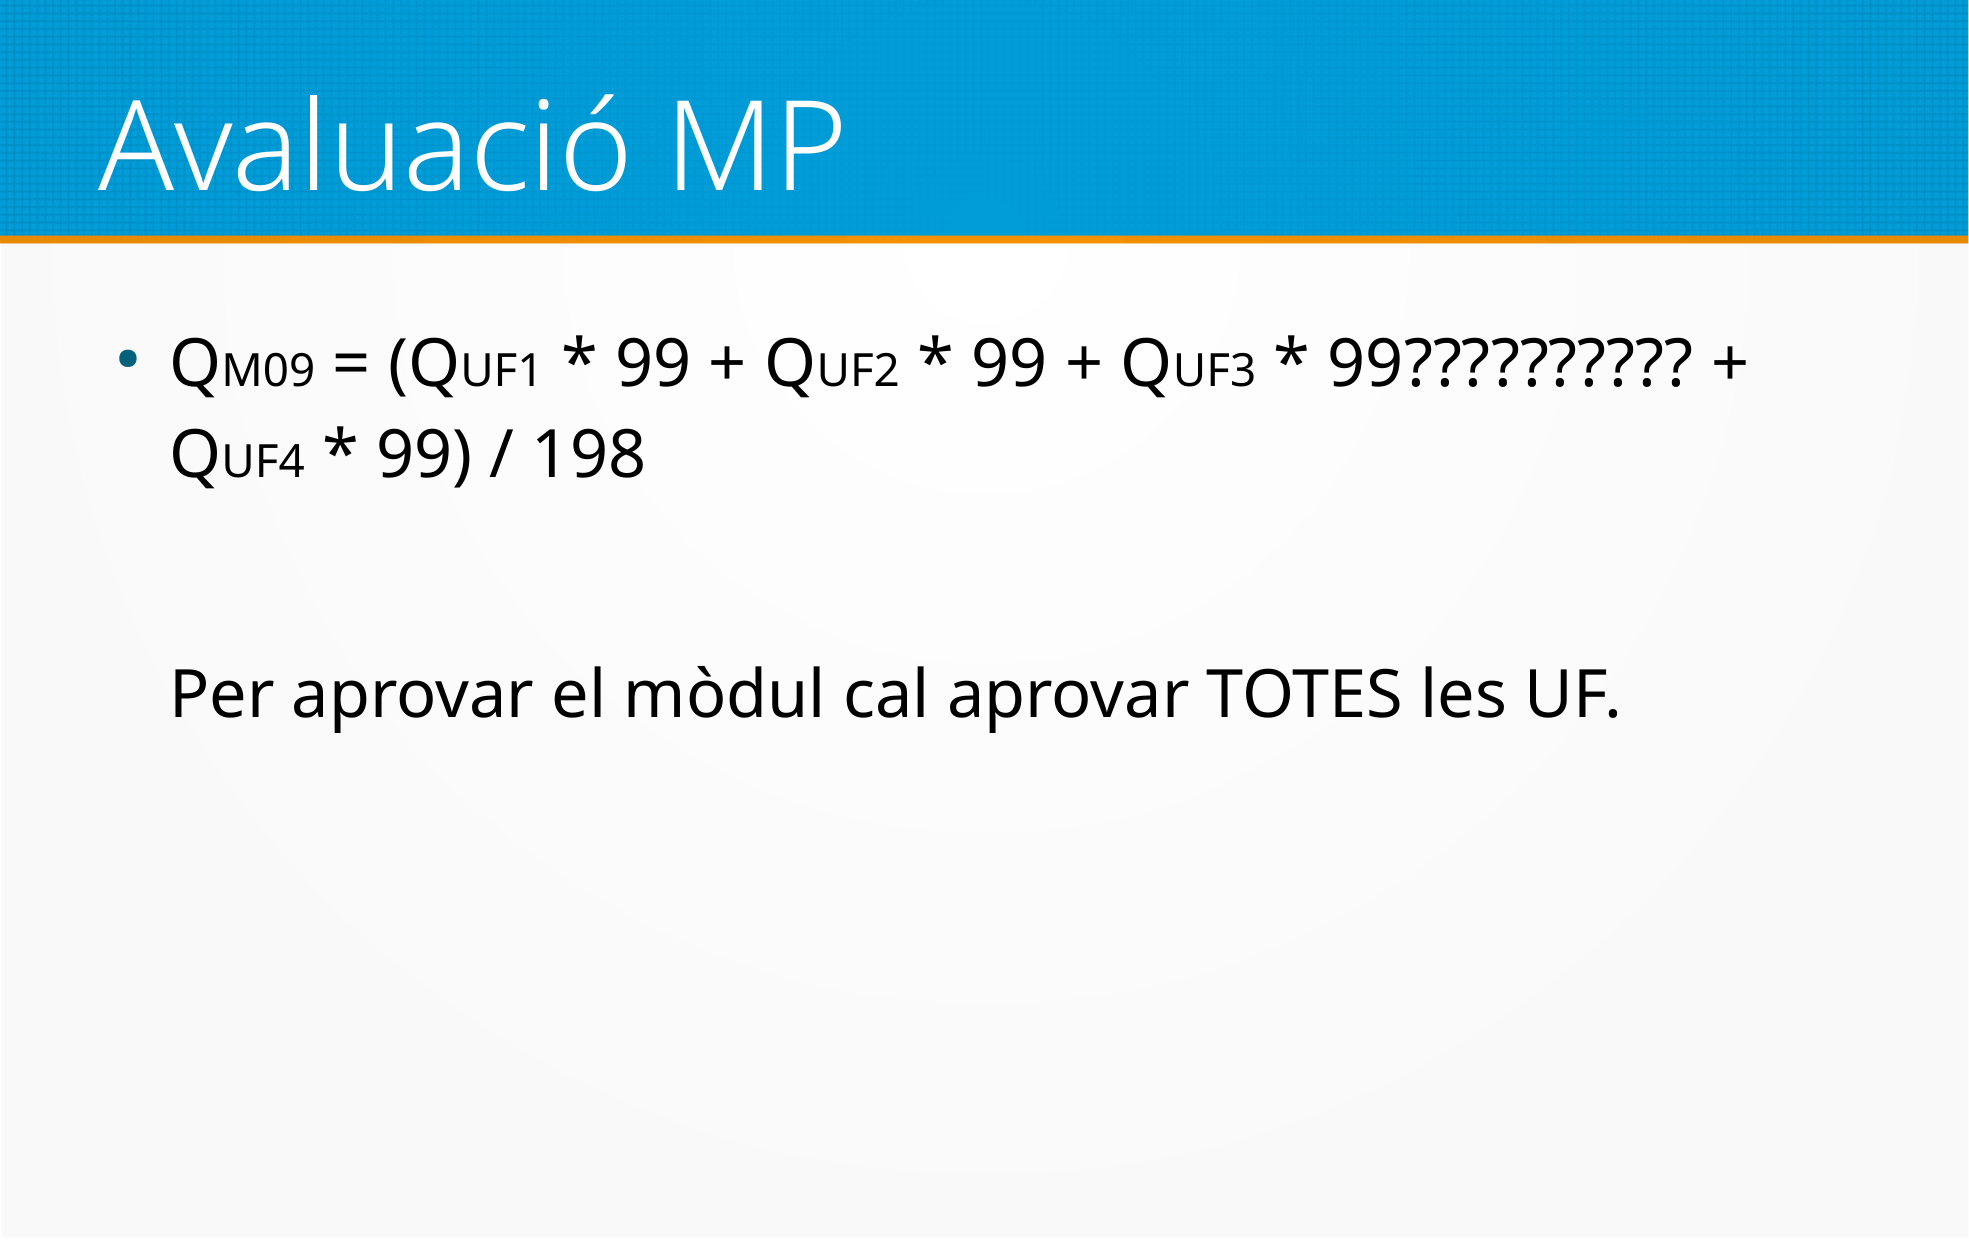

# Avaluació MP
QM09 = (QUF1 * 99 + QUF2 * 99 + QUF3 * 99?????????? + QUF4 * 99) / 198
Per aprovar el mòdul cal aprovar TOTES les UF.